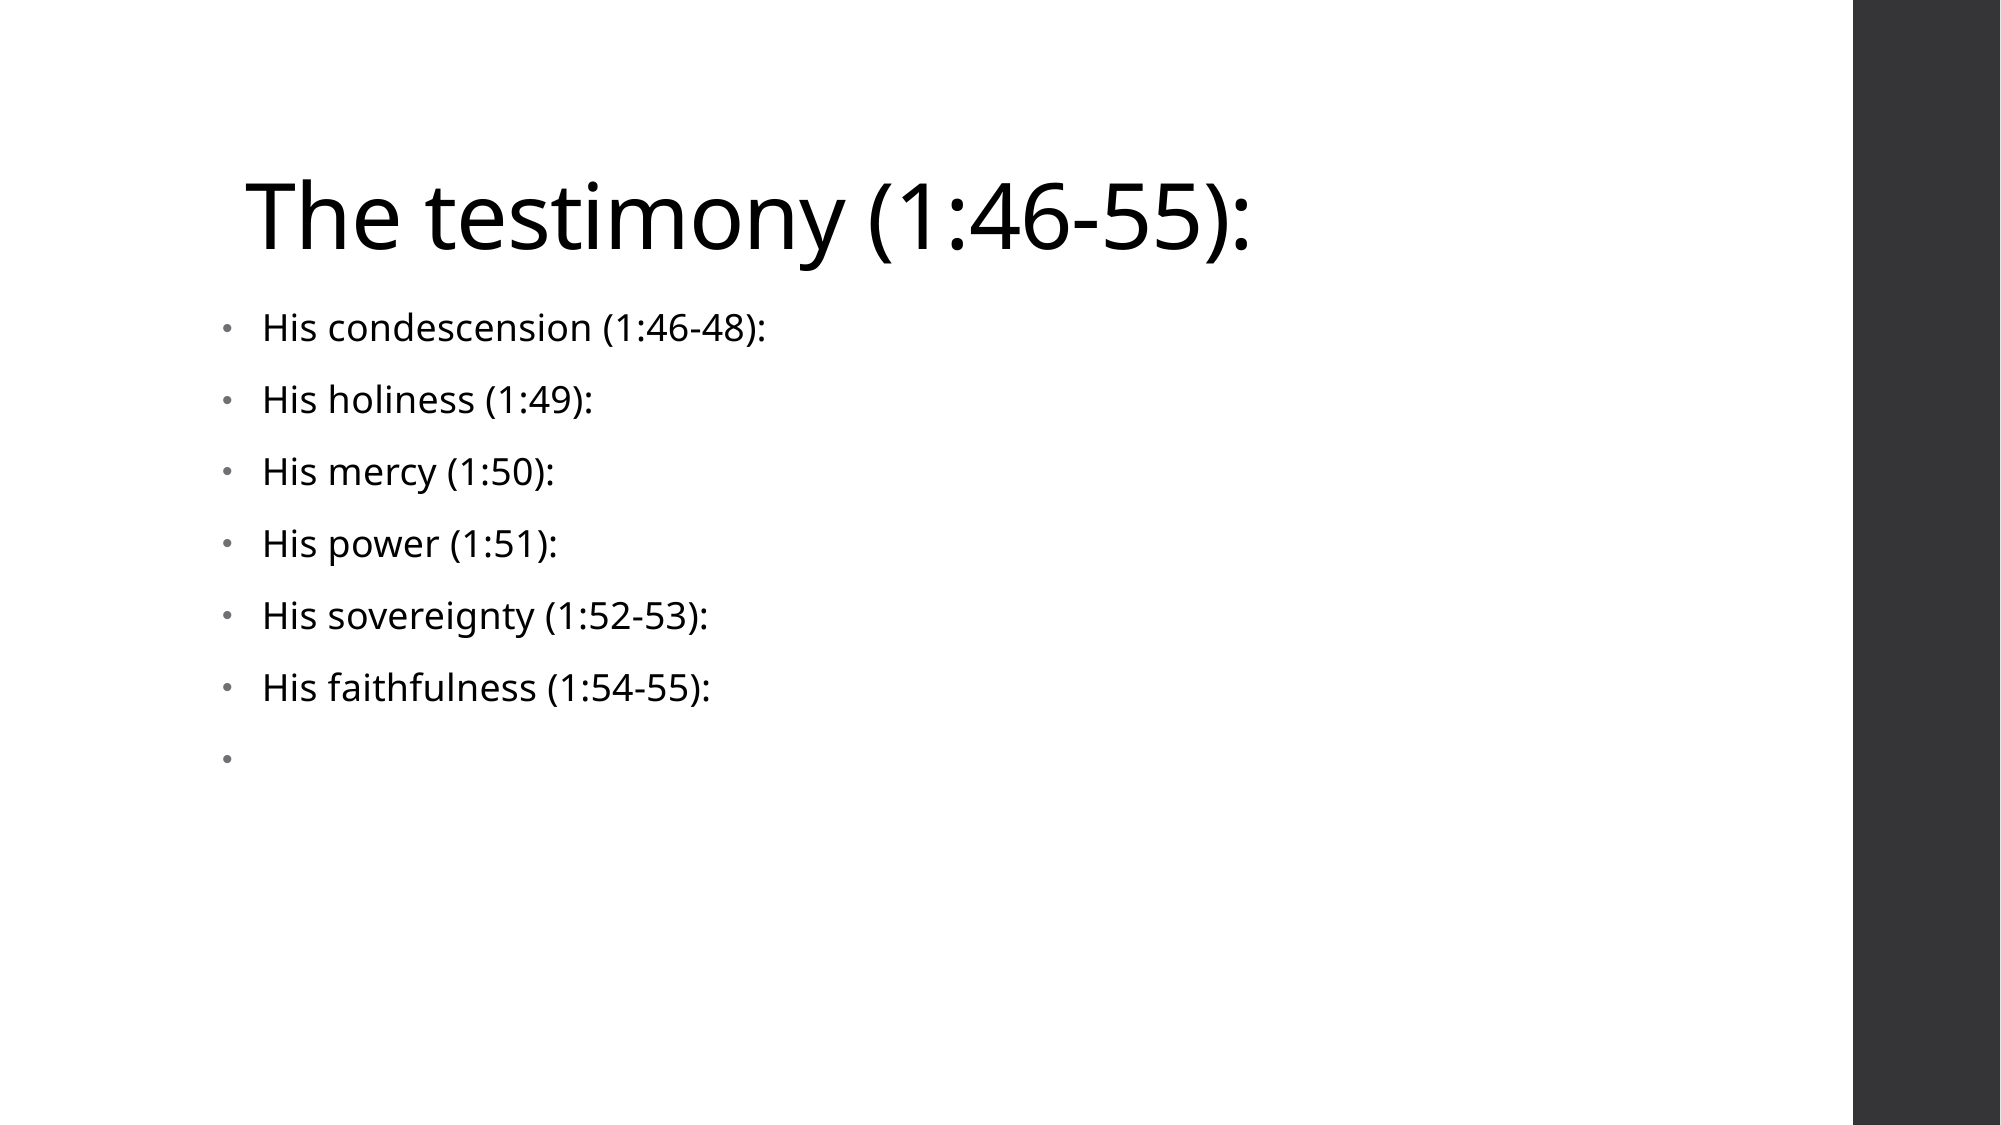

# The testimony (1:46-55):
 His condescension (1:46-48):
 His holiness (1:49):
 His mercy (1:50):
 His power (1:51):
 His sovereignty (1:52-53):
 His faithfulness (1:54-55):